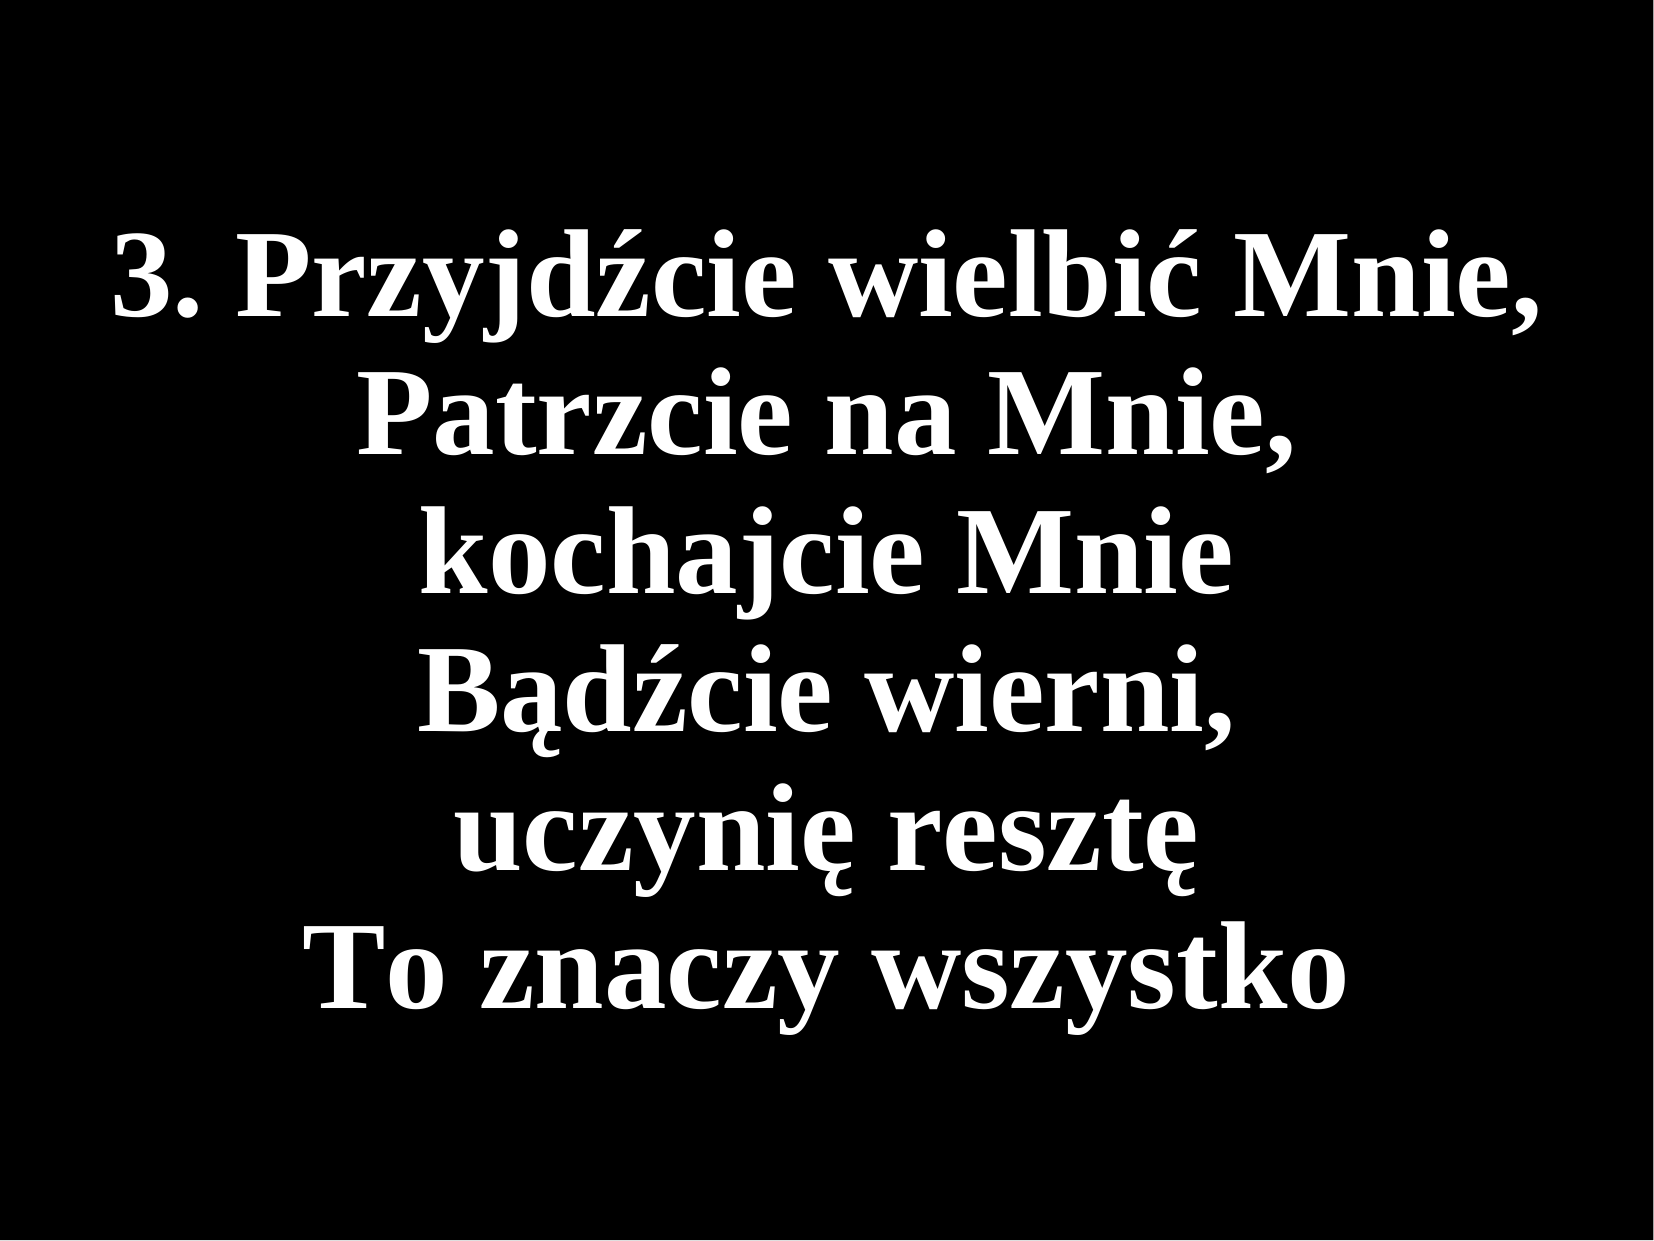

# 3. Przyjdźcie wielbić Mnie, Patrzcie na Mnie, kochajcie Mnie Bądźcie wierni, uczynię resztę To znaczy wszystko